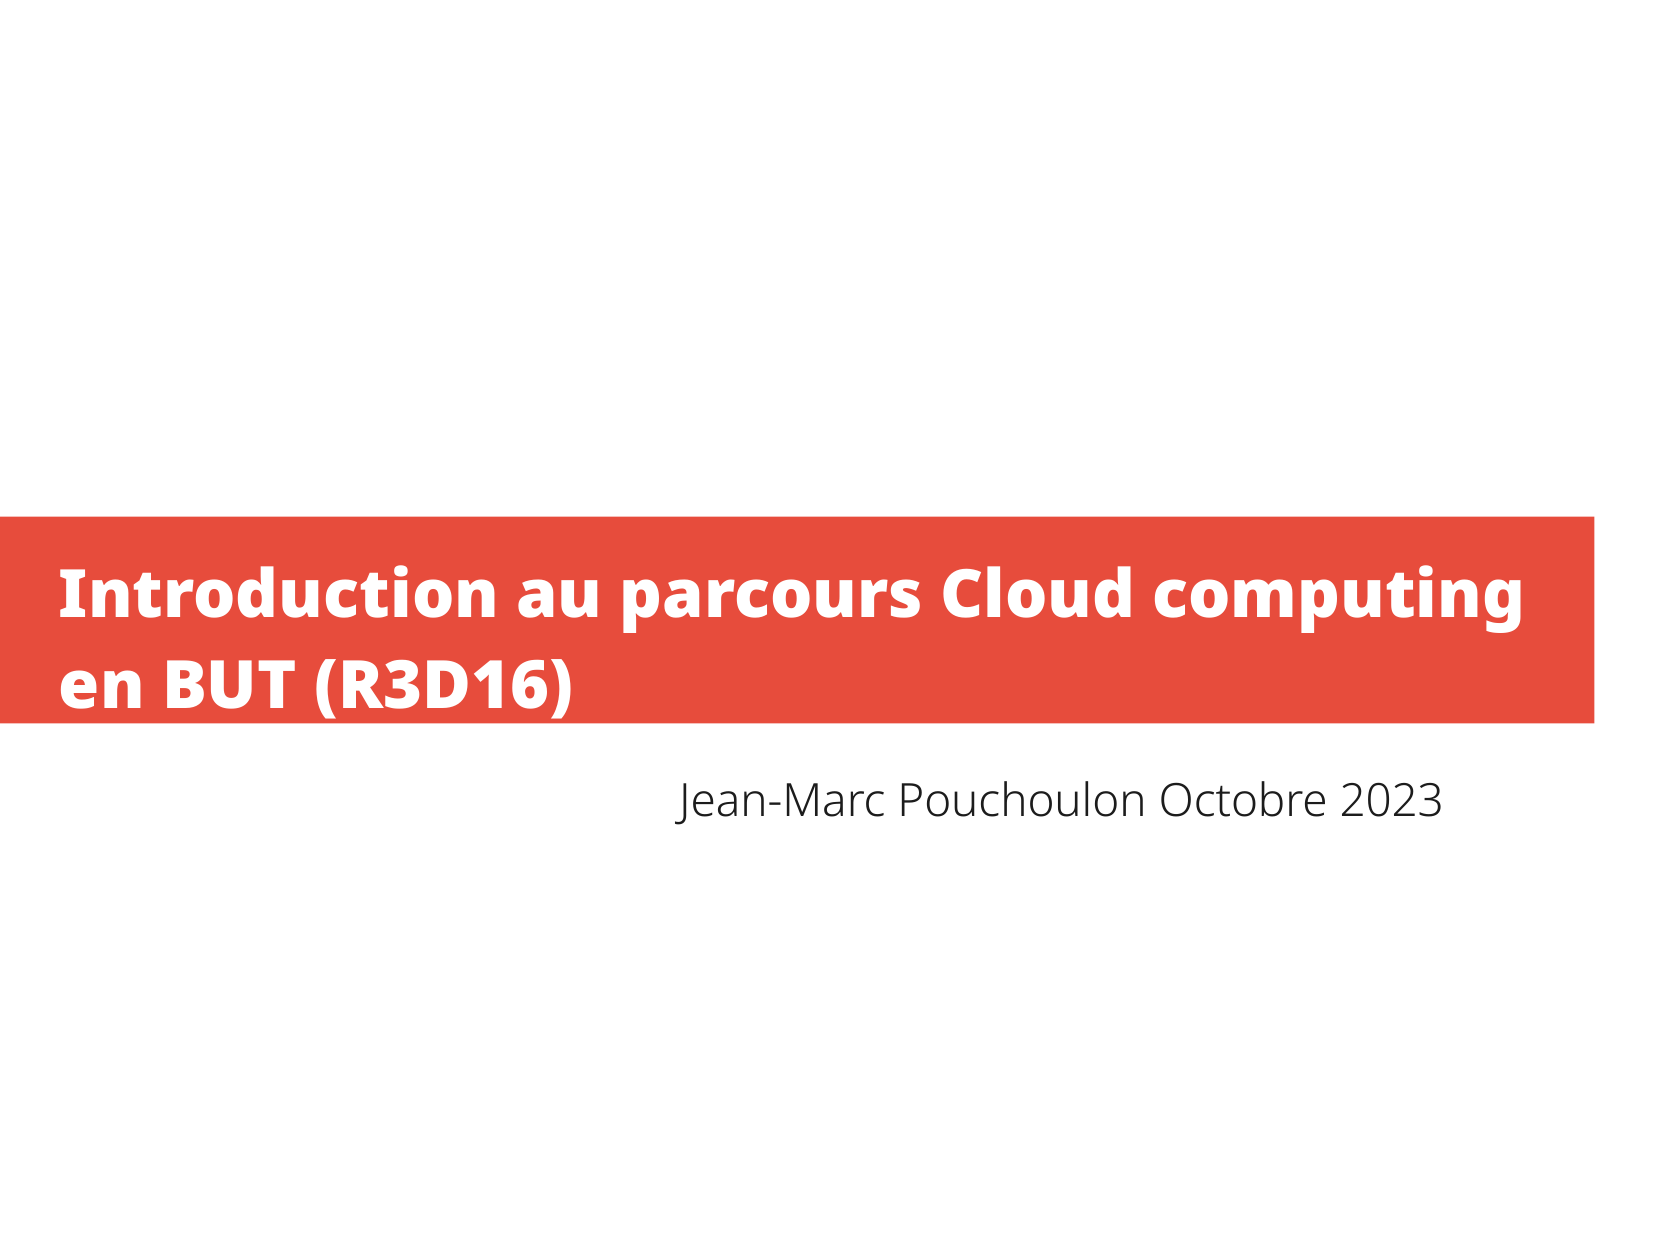

# Introduction au parcours Cloud computing en BUT (R3D16)
								Jean-Marc Pouchoulon Octobre 2023